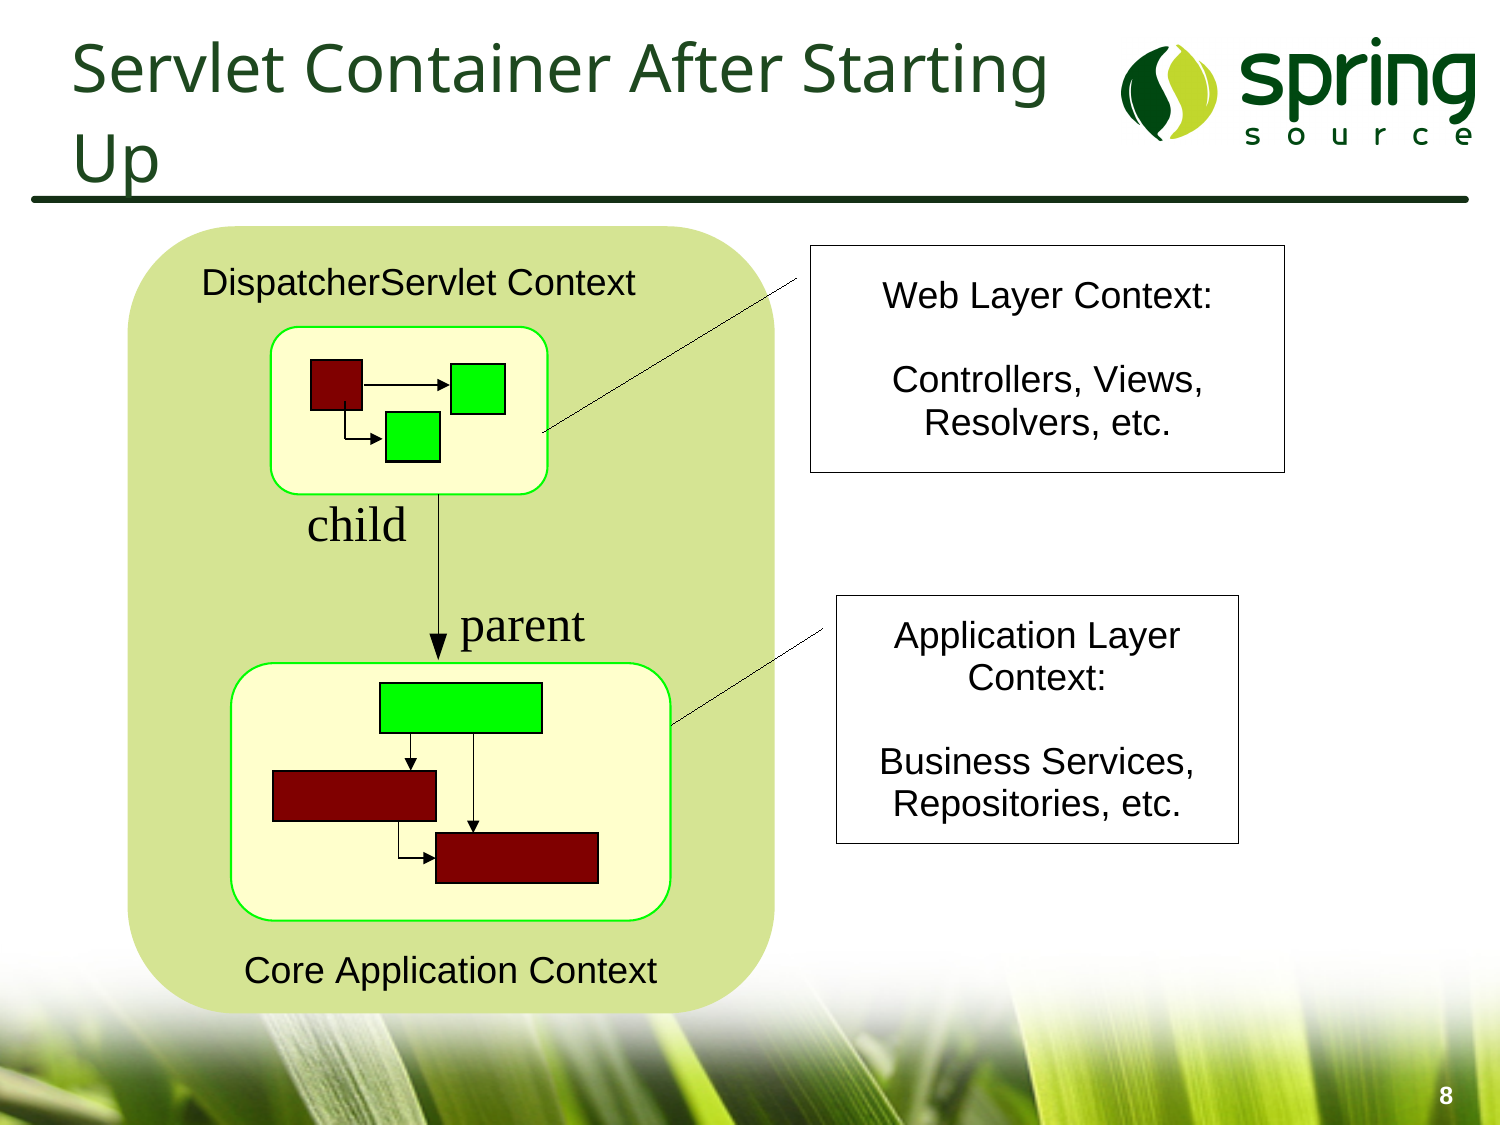

# Servlet Container After Starting Up
Web Layer Context:
Controllers, Views, Resolvers, etc.
DispatcherServlet Context
child
parent
Application Layer Context:
Business Services, Repositories, etc.
Core Application Context